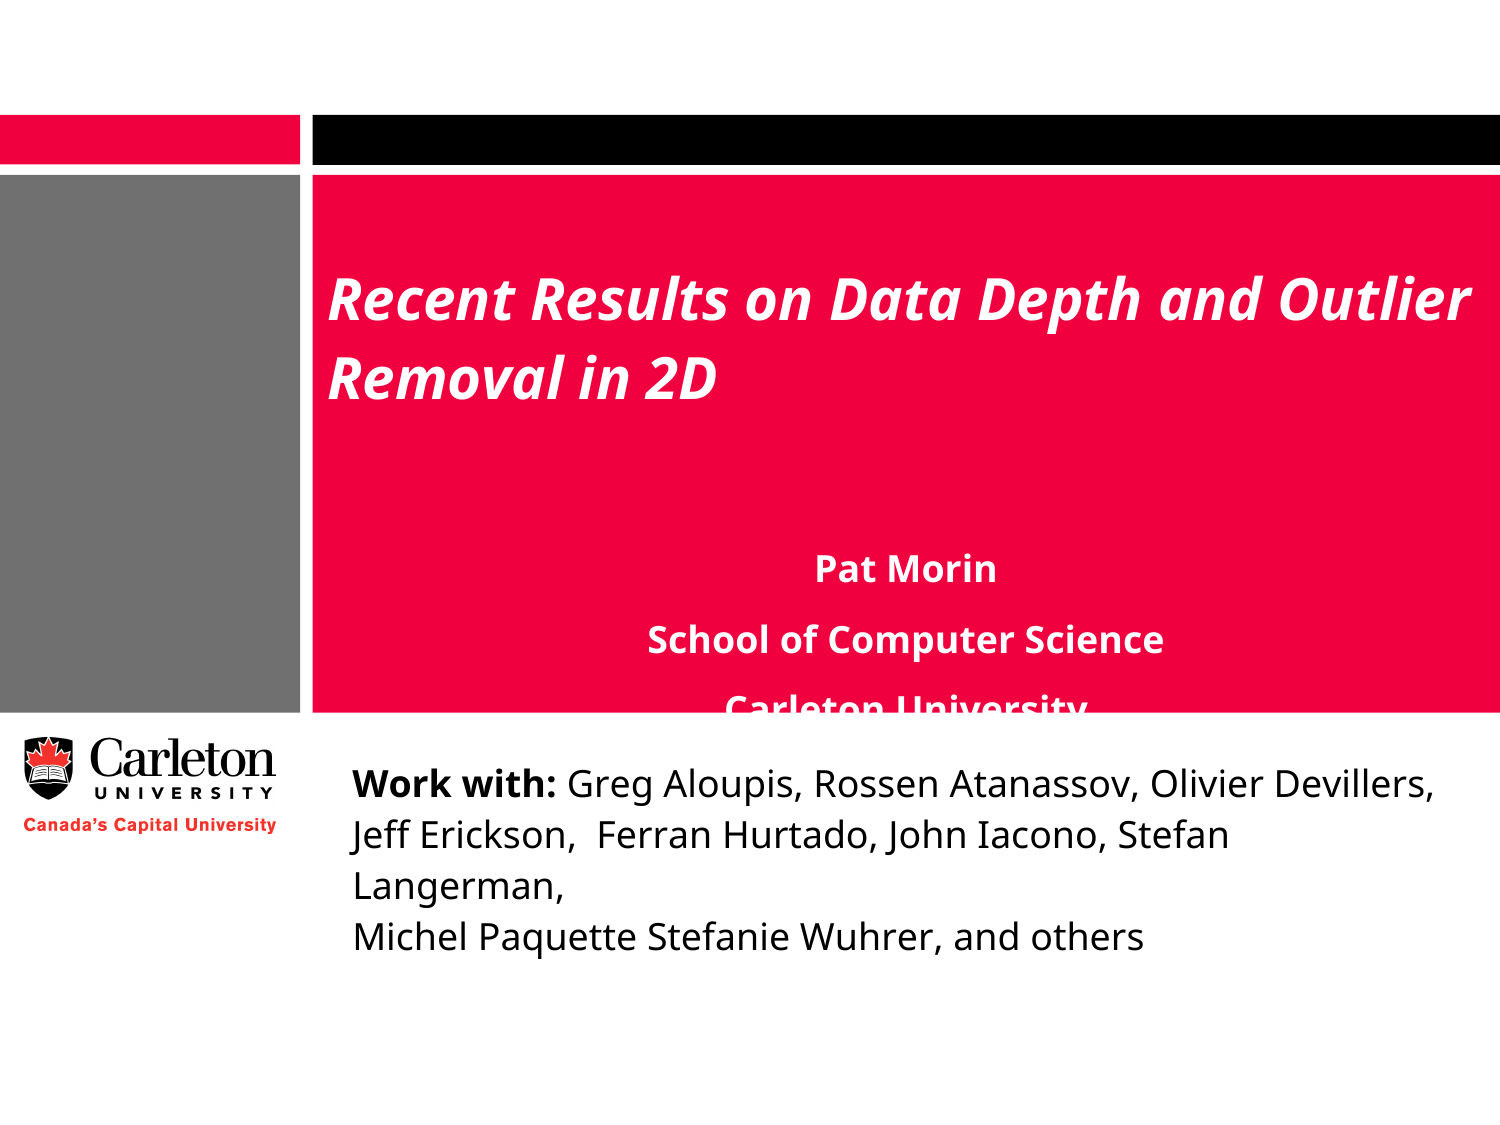

# Recent Results on Data Depth and Outlier Removal in 2D
Pat Morin
School of Computer Science
Carleton University
Work with: Greg Aloupis, Rossen Atanassov, Olivier Devillers, Jeff Erickson, Ferran Hurtado, John Iacono, Stefan Langerman,
Michel Paquette Stefanie Wuhrer, and others